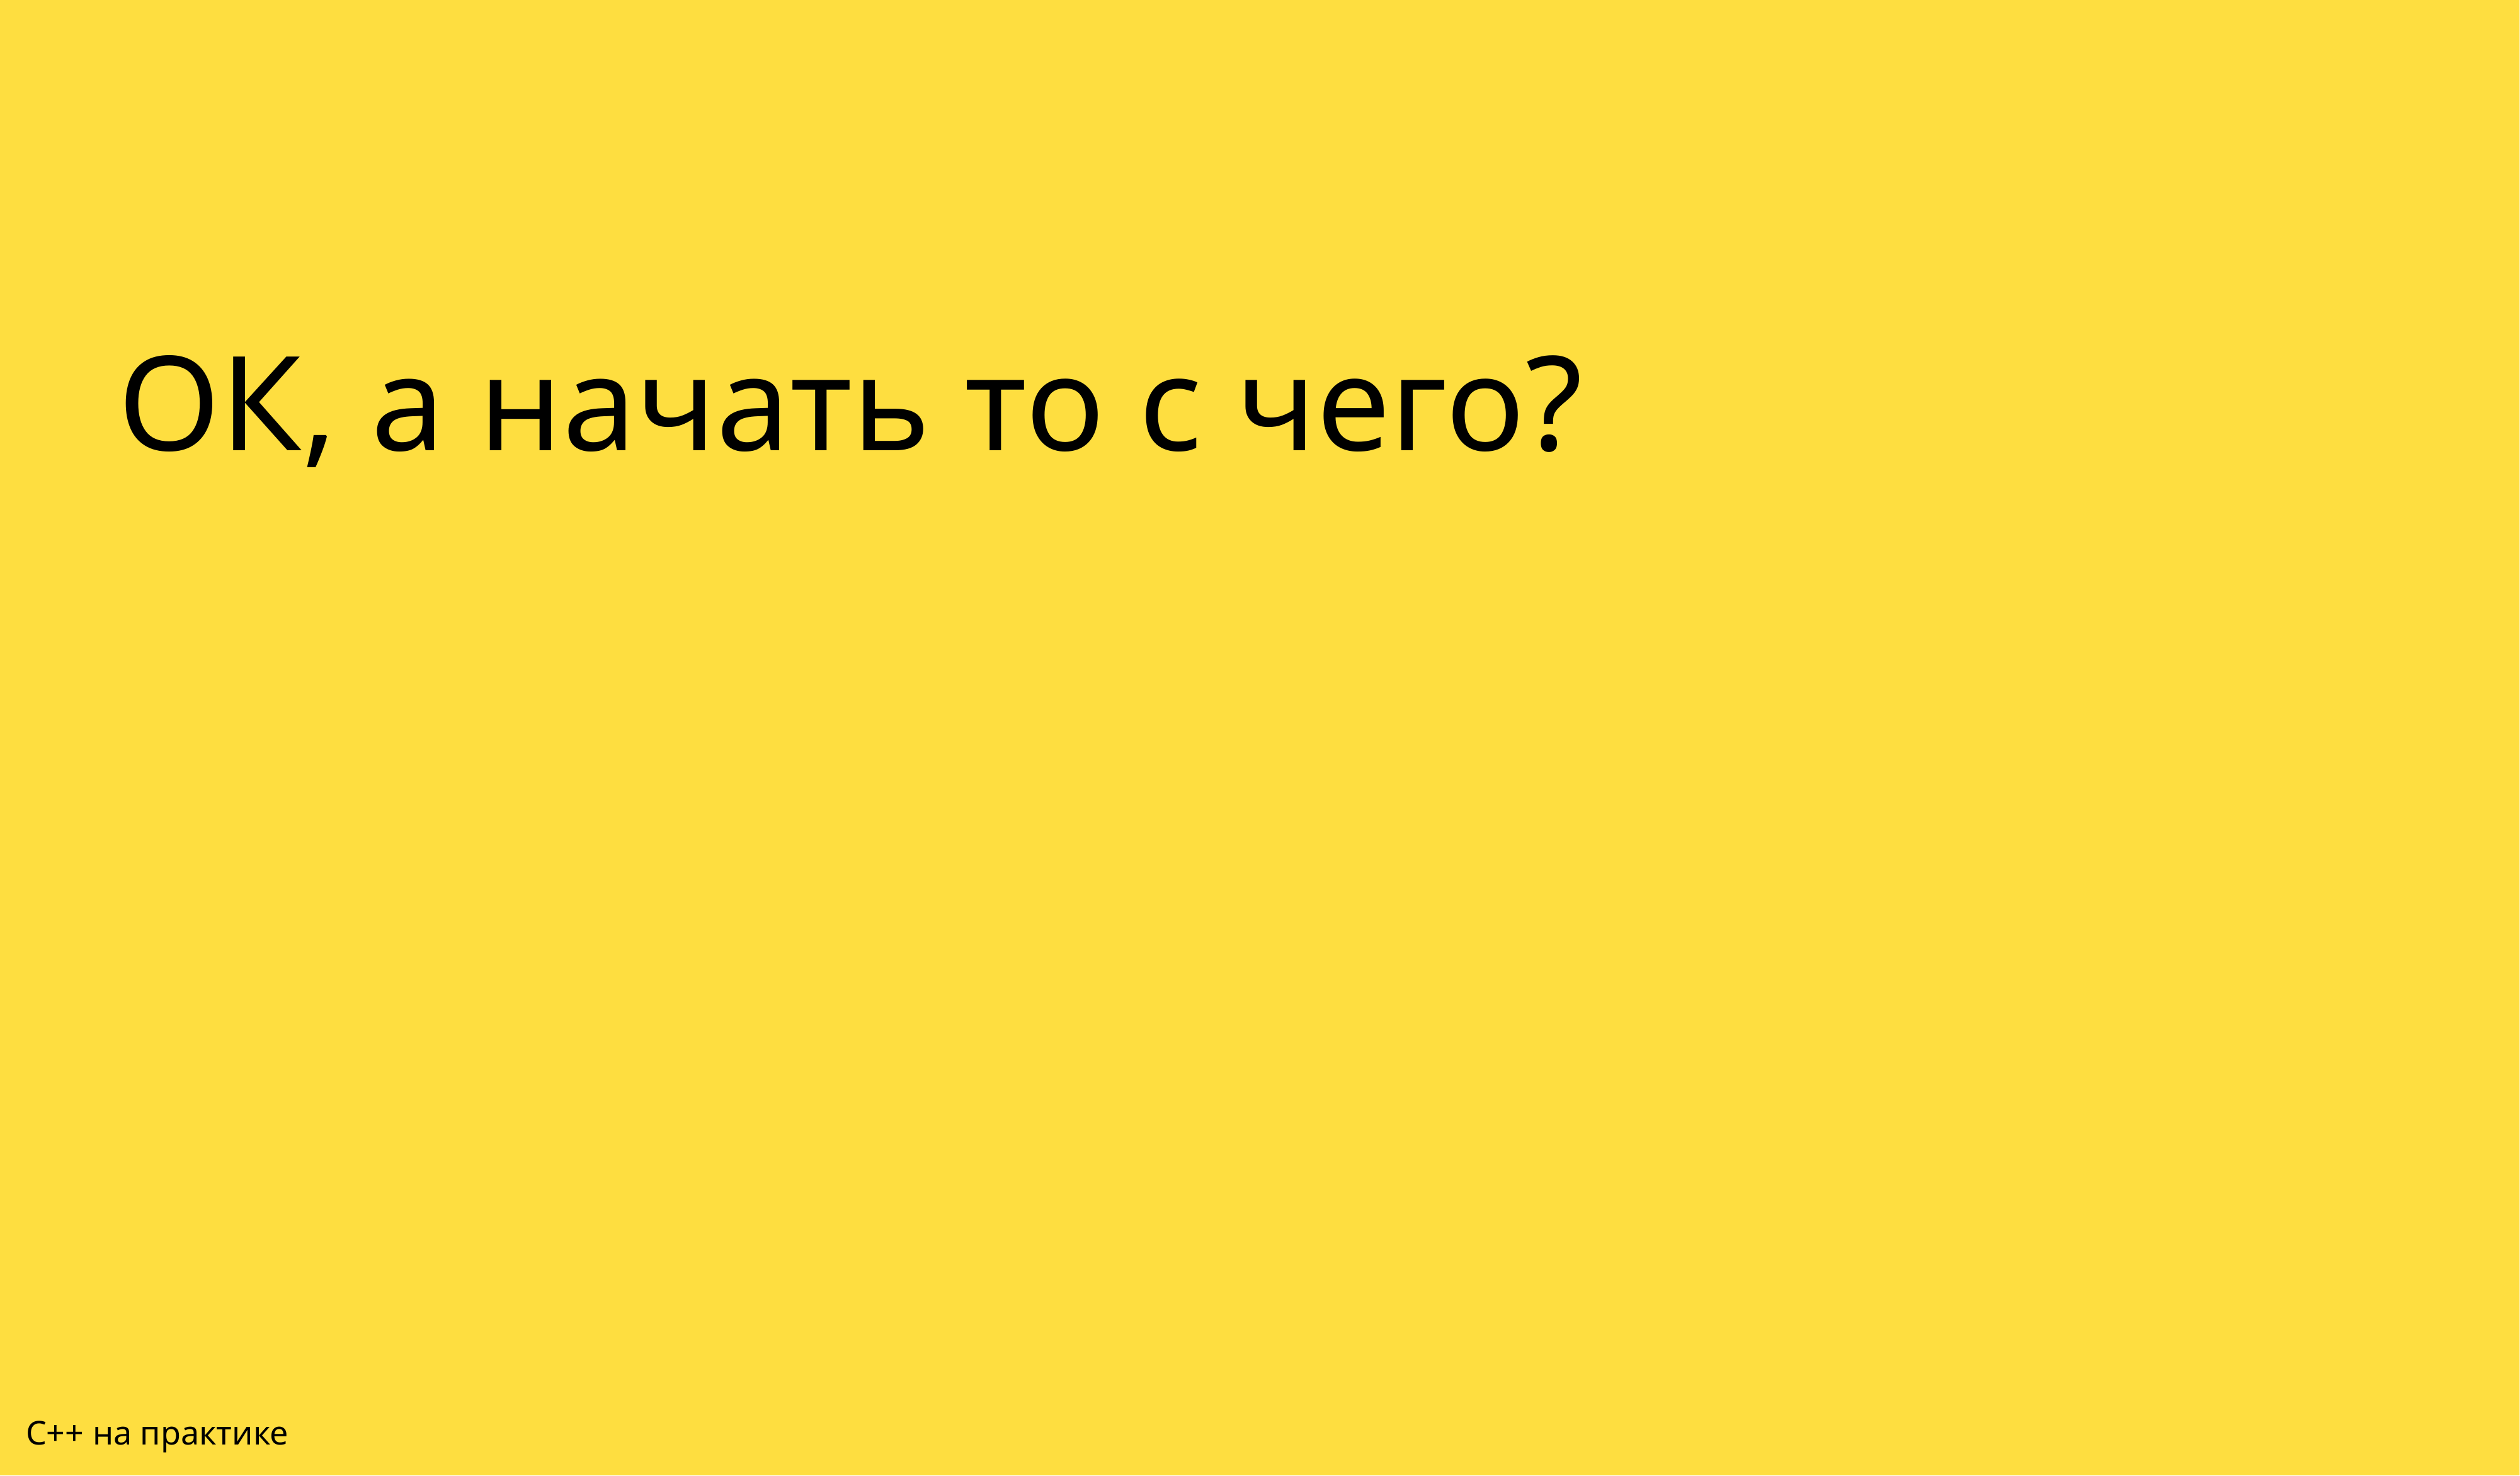

# ОК, а начать то с чего?
C++ на практике